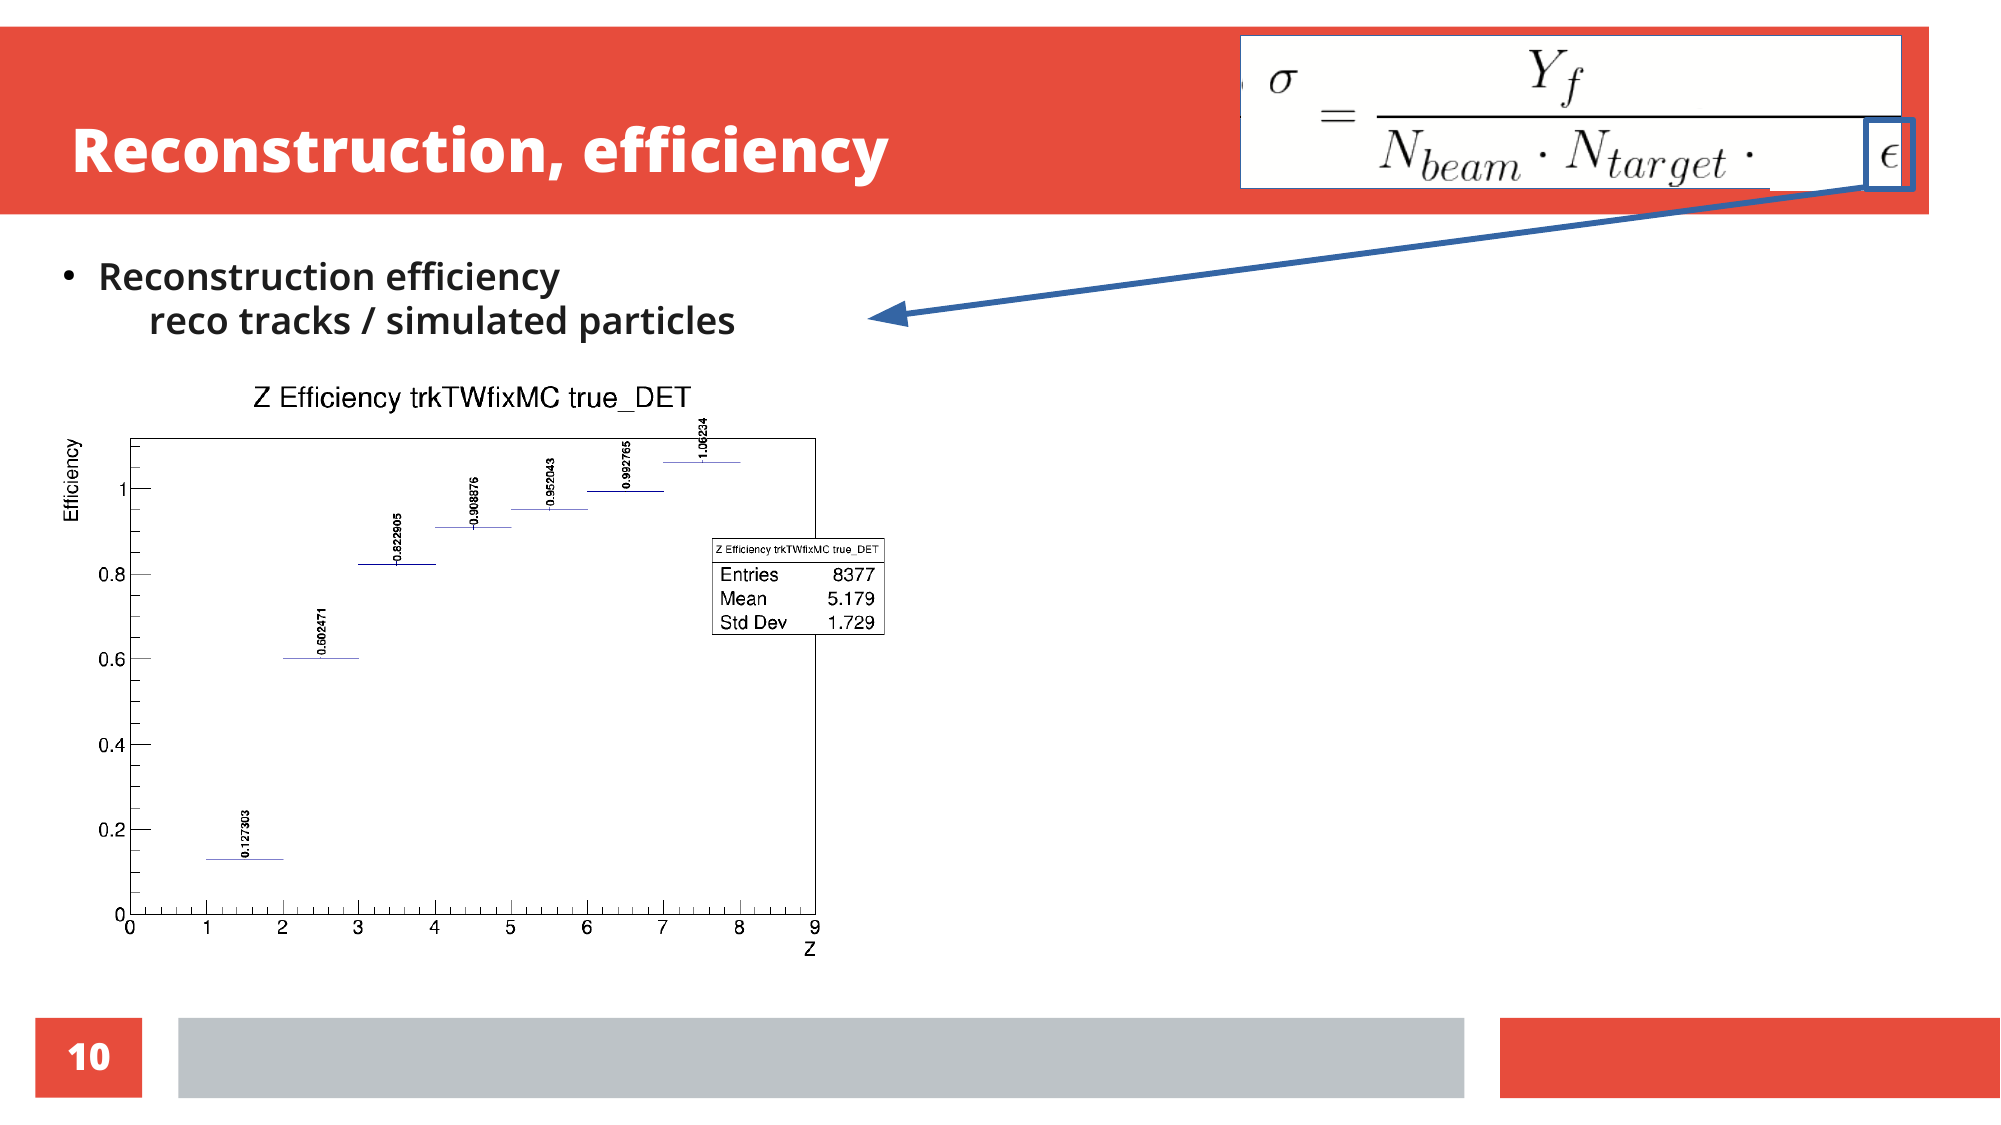

# Reconstruction, efficiency
Reconstruction efficiency
reco tracks / simulated particles
10